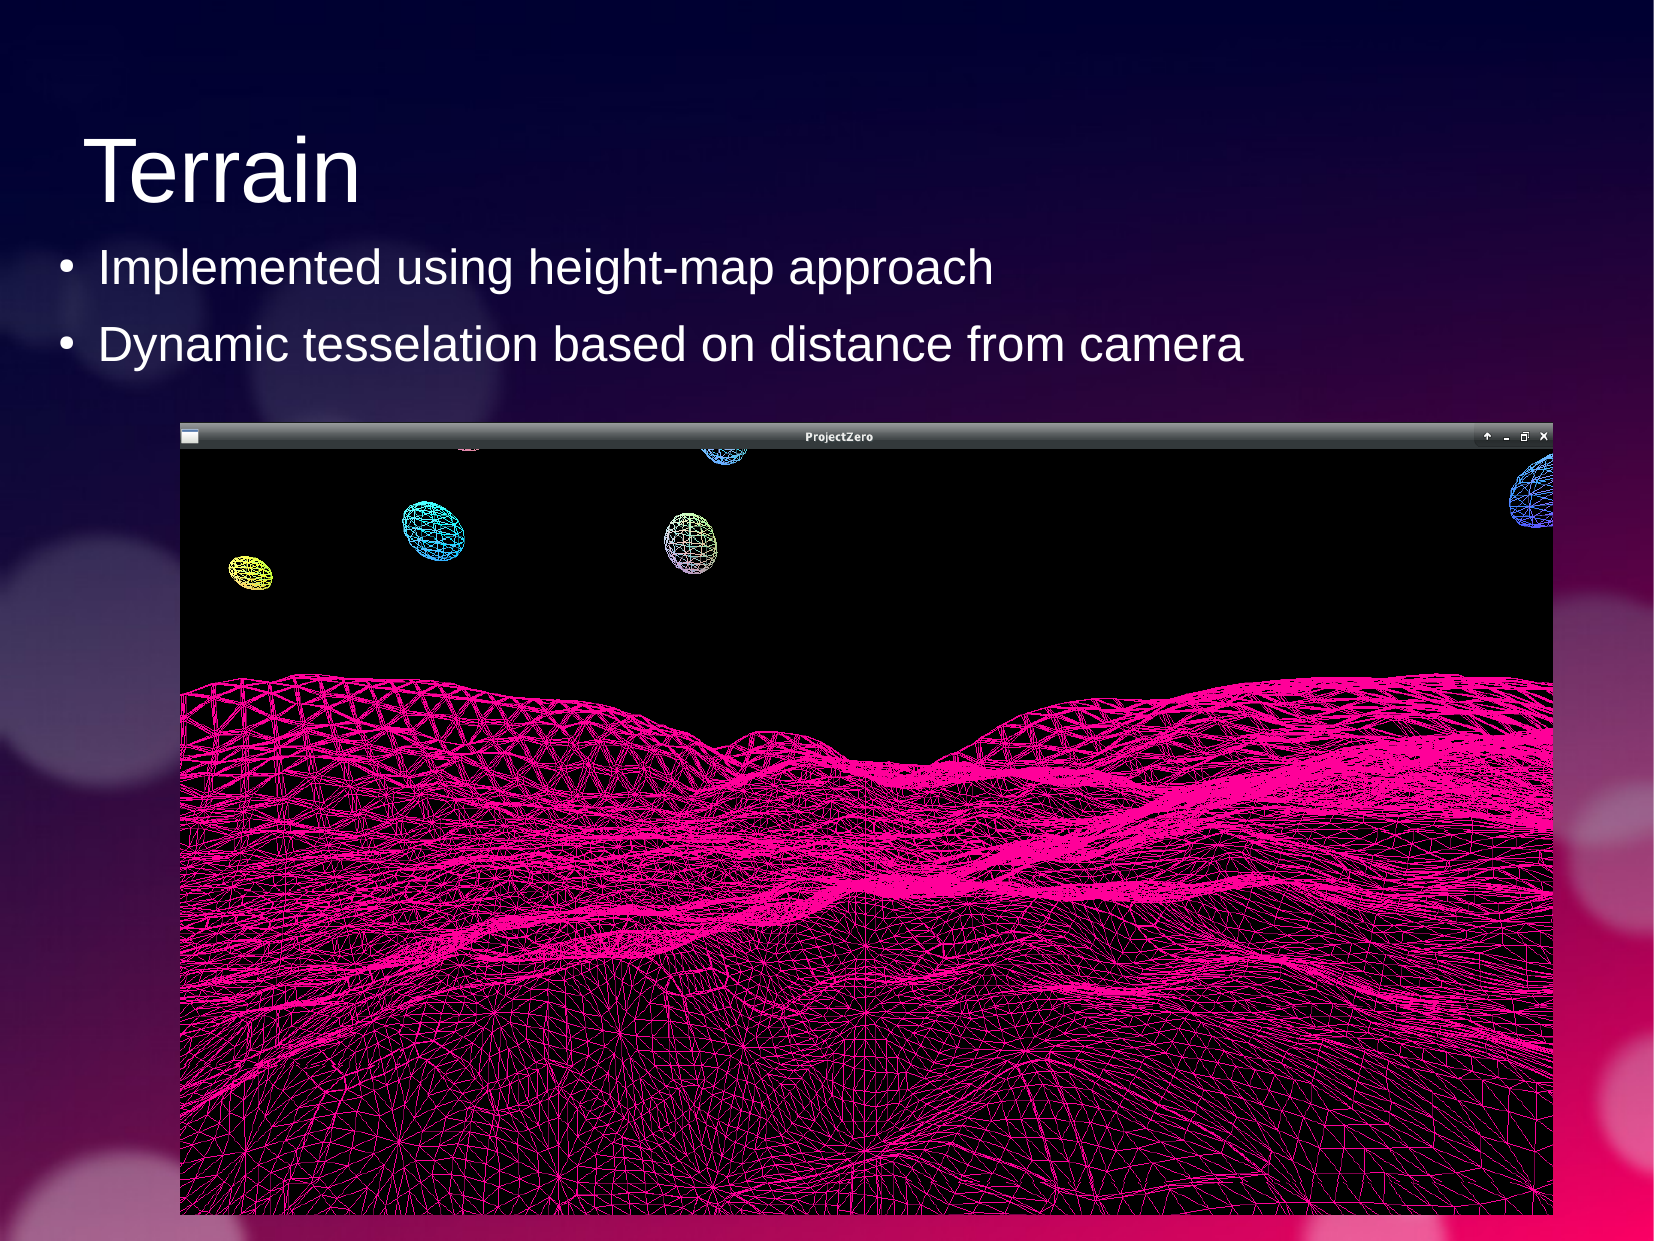

# Terrain
Implemented using height-map approach
Dynamic tesselation based on distance from camera